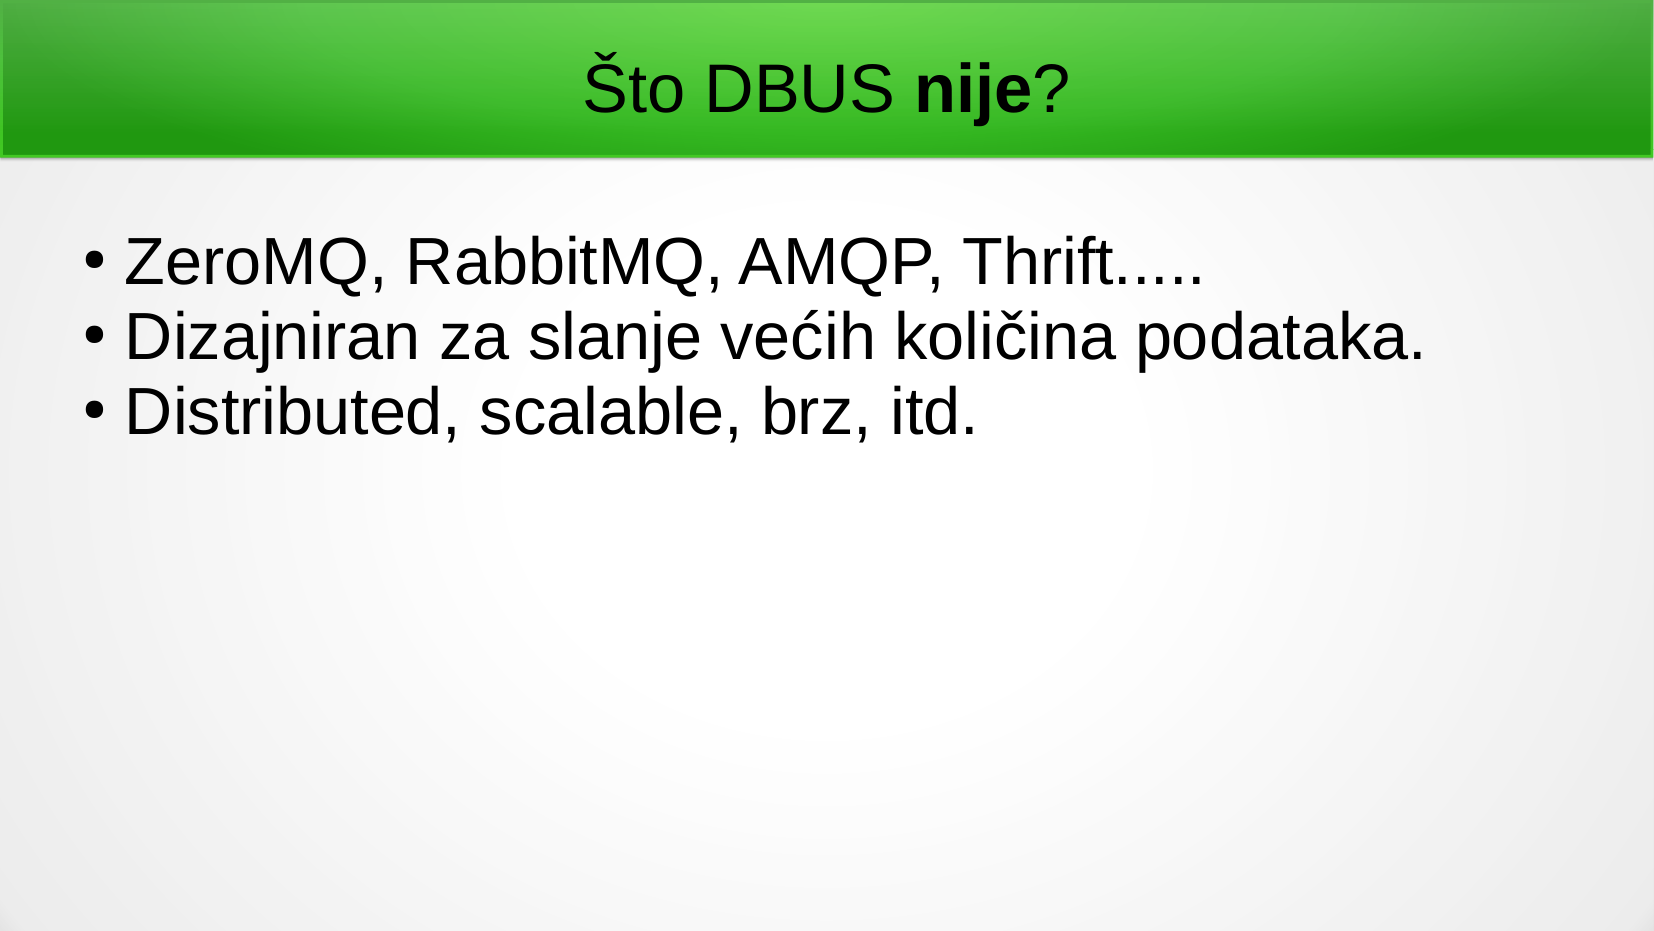

# Što DBUS nije?
 ZeroMQ, RabbitMQ, AMQP, Thrift.....
 Dizajniran za slanje većih količina podataka.
 Distributed, scalable, brz, itd.